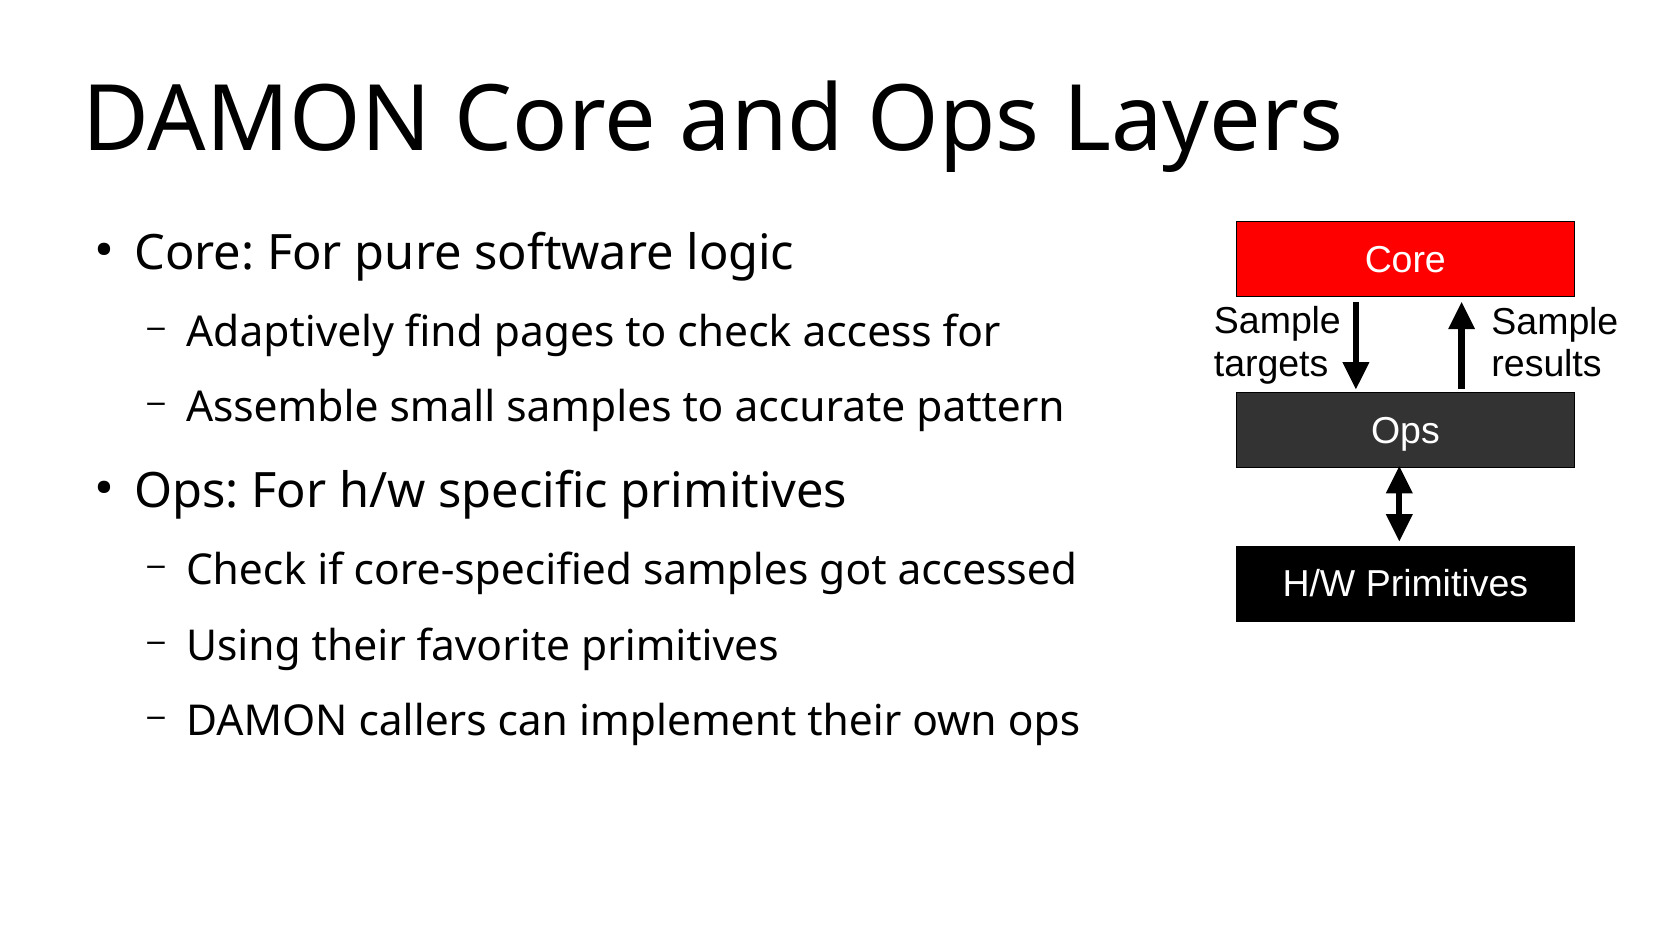

# DAMON Core and Ops Layers
Core: For pure software logic
Adaptively find pages to check access for
Assemble small samples to accurate pattern
Ops: For h/w specific primitives
Check if core-specified samples got accessed
Using their favorite primitives
DAMON callers can implement their own ops
Core
Sample
targets
Sample
results
Ops
H/W Primitives